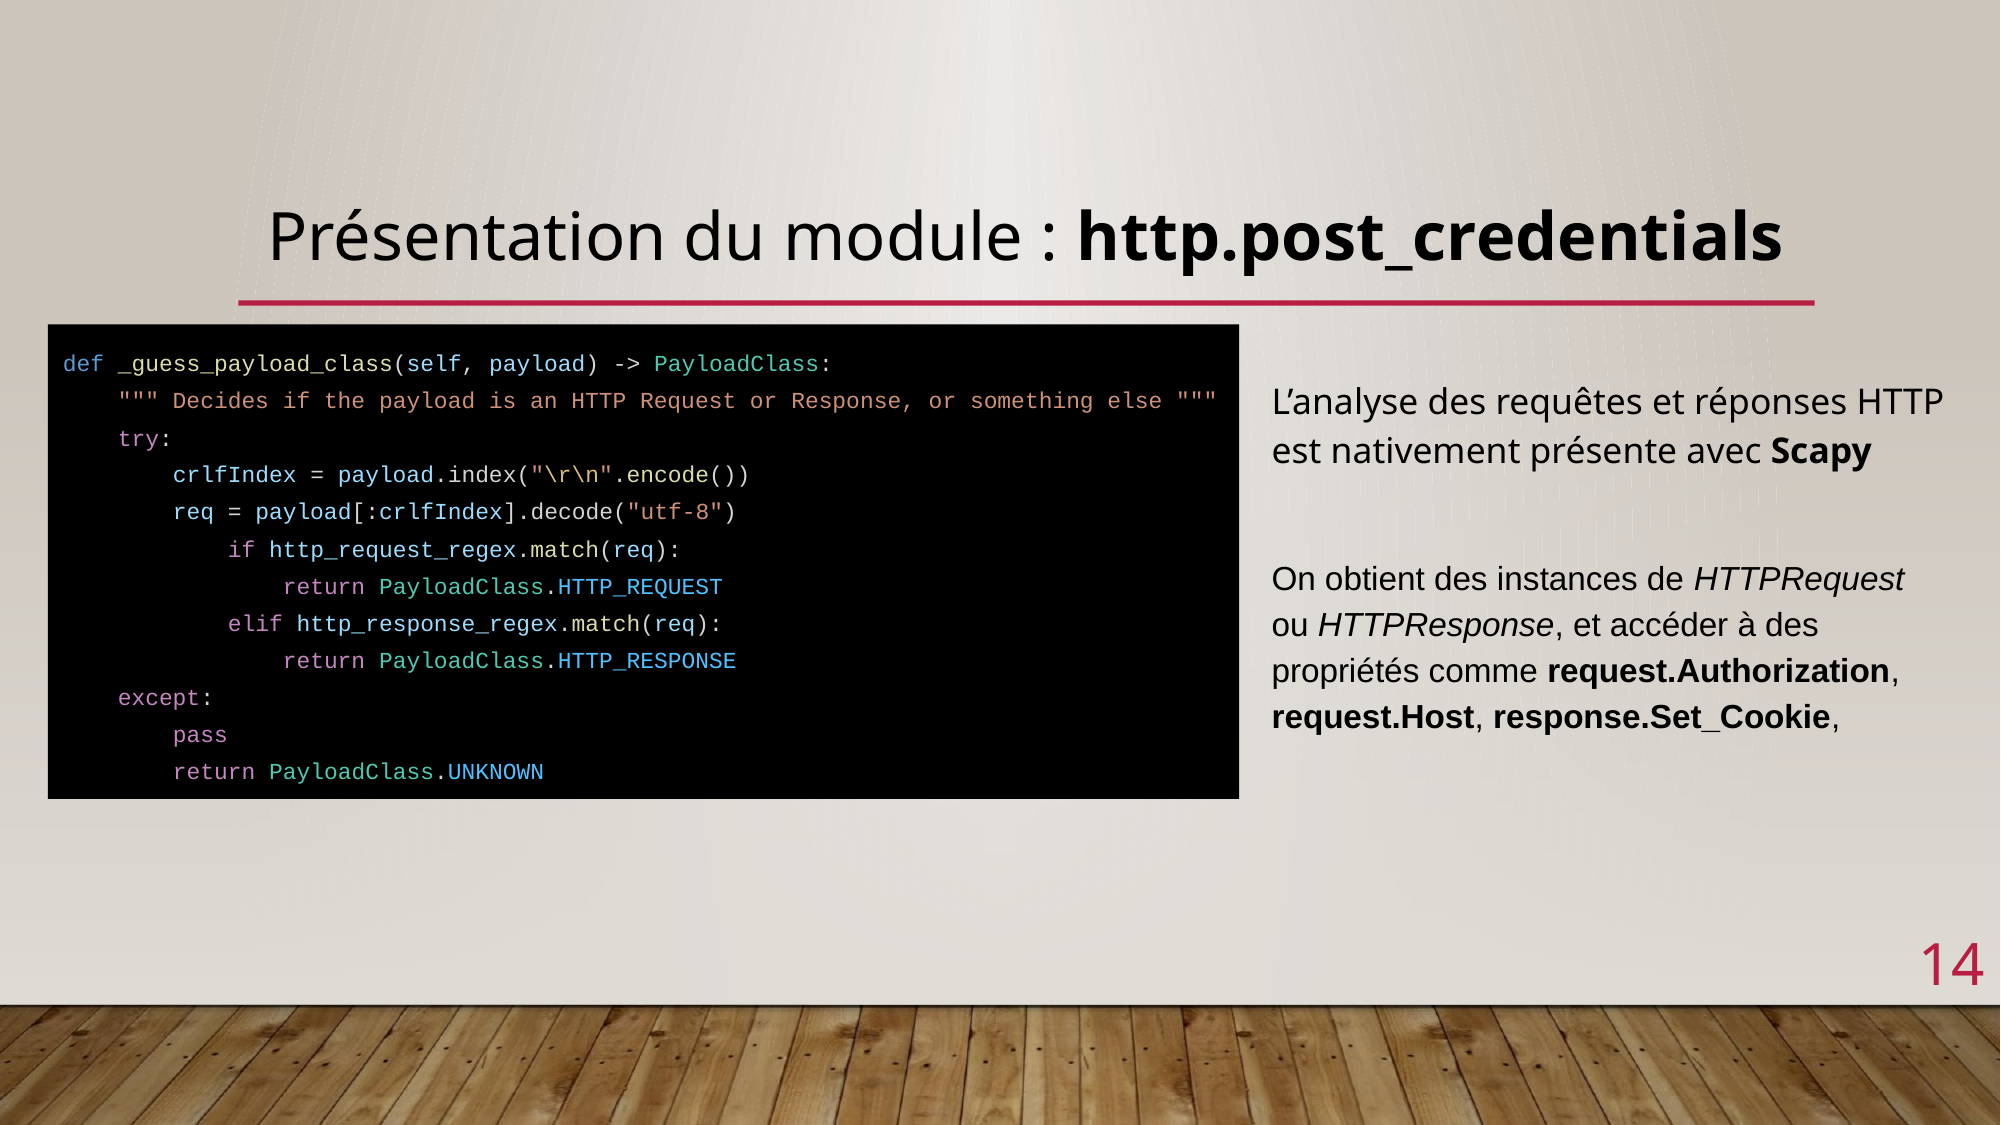

# Présentation du module : http.post_credentials
def _guess_payload_class(self, payload) -> PayloadClass:
 """ Decides if the payload is an HTTP Request or Response, or something else """
 try:
 crlfIndex = payload.index("\r\n".encode())
 req = payload[:crlfIndex].decode("utf-8")
 if http_request_regex.match(req):
 return PayloadClass.HTTP_REQUEST
 elif http_response_regex.match(req):
 return PayloadClass.HTTP_RESPONSE
 except:
 pass
 return PayloadClass.UNKNOWN
L’analyse des requêtes et réponses HTTP est nativement présente avec Scapy
On obtient des instances de HTTPRequest ou HTTPResponse, et accéder à des propriétés comme request.Authorization, request.Host, response.Set_Cookie,